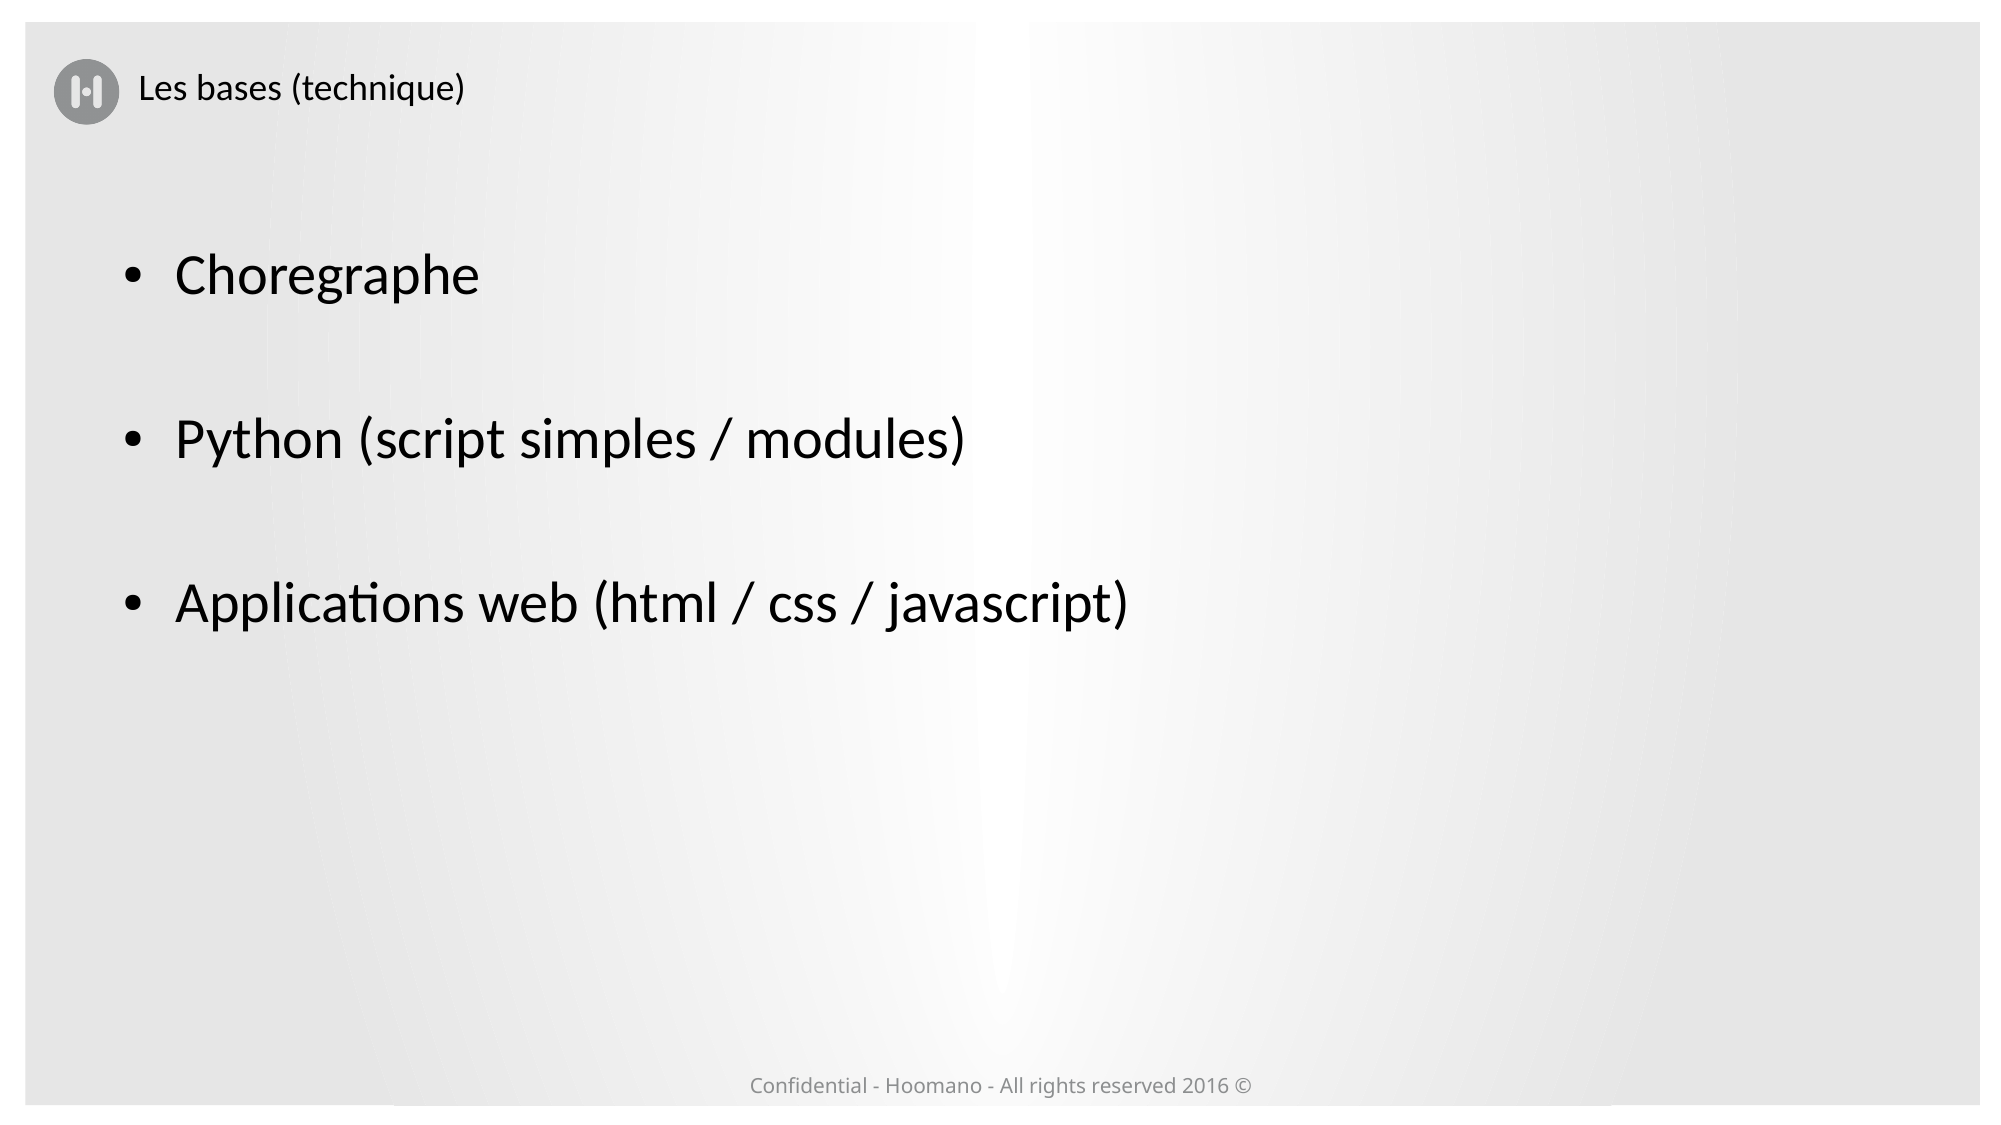

# Les bases (technique)
Choregraphe
Python (script simples / modules)
Applications web (html / css / javascript)